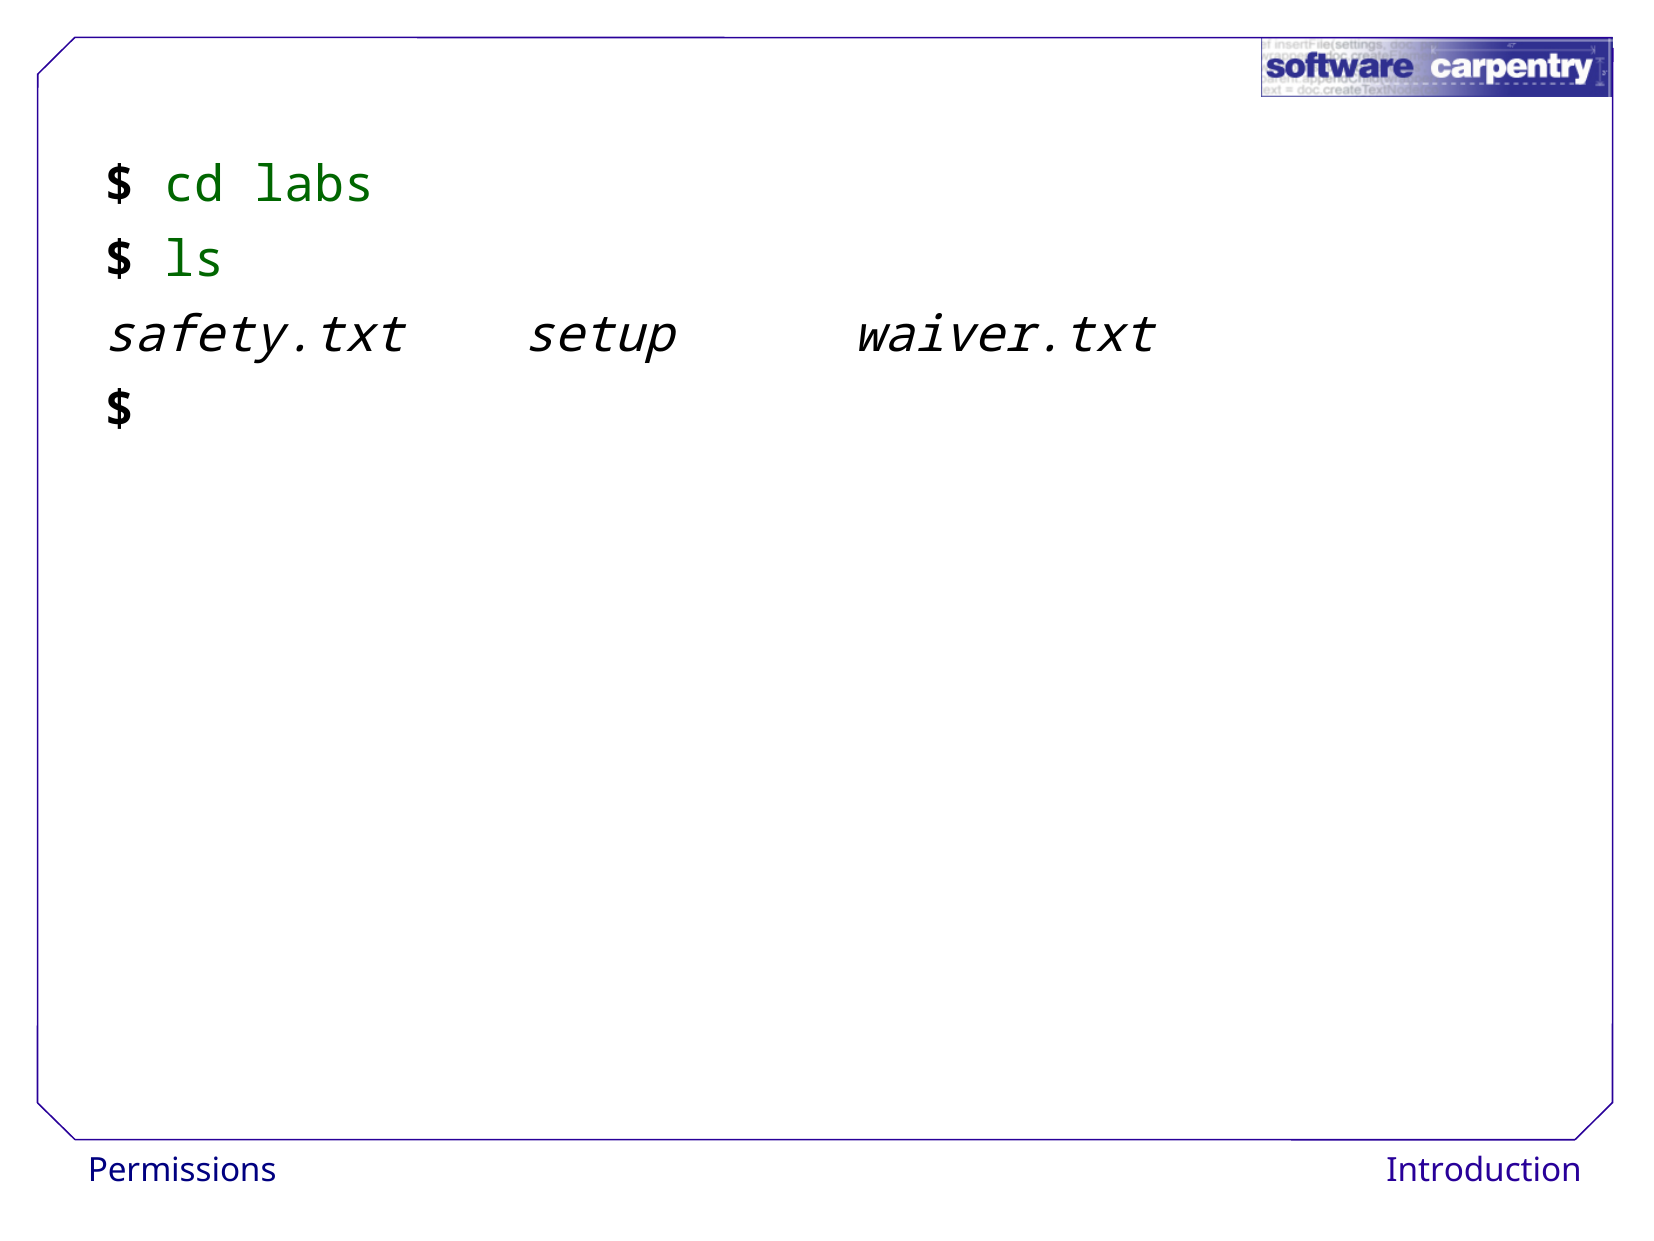

$ cd labs
$ ls
safety.txt setup waiver.txt
$